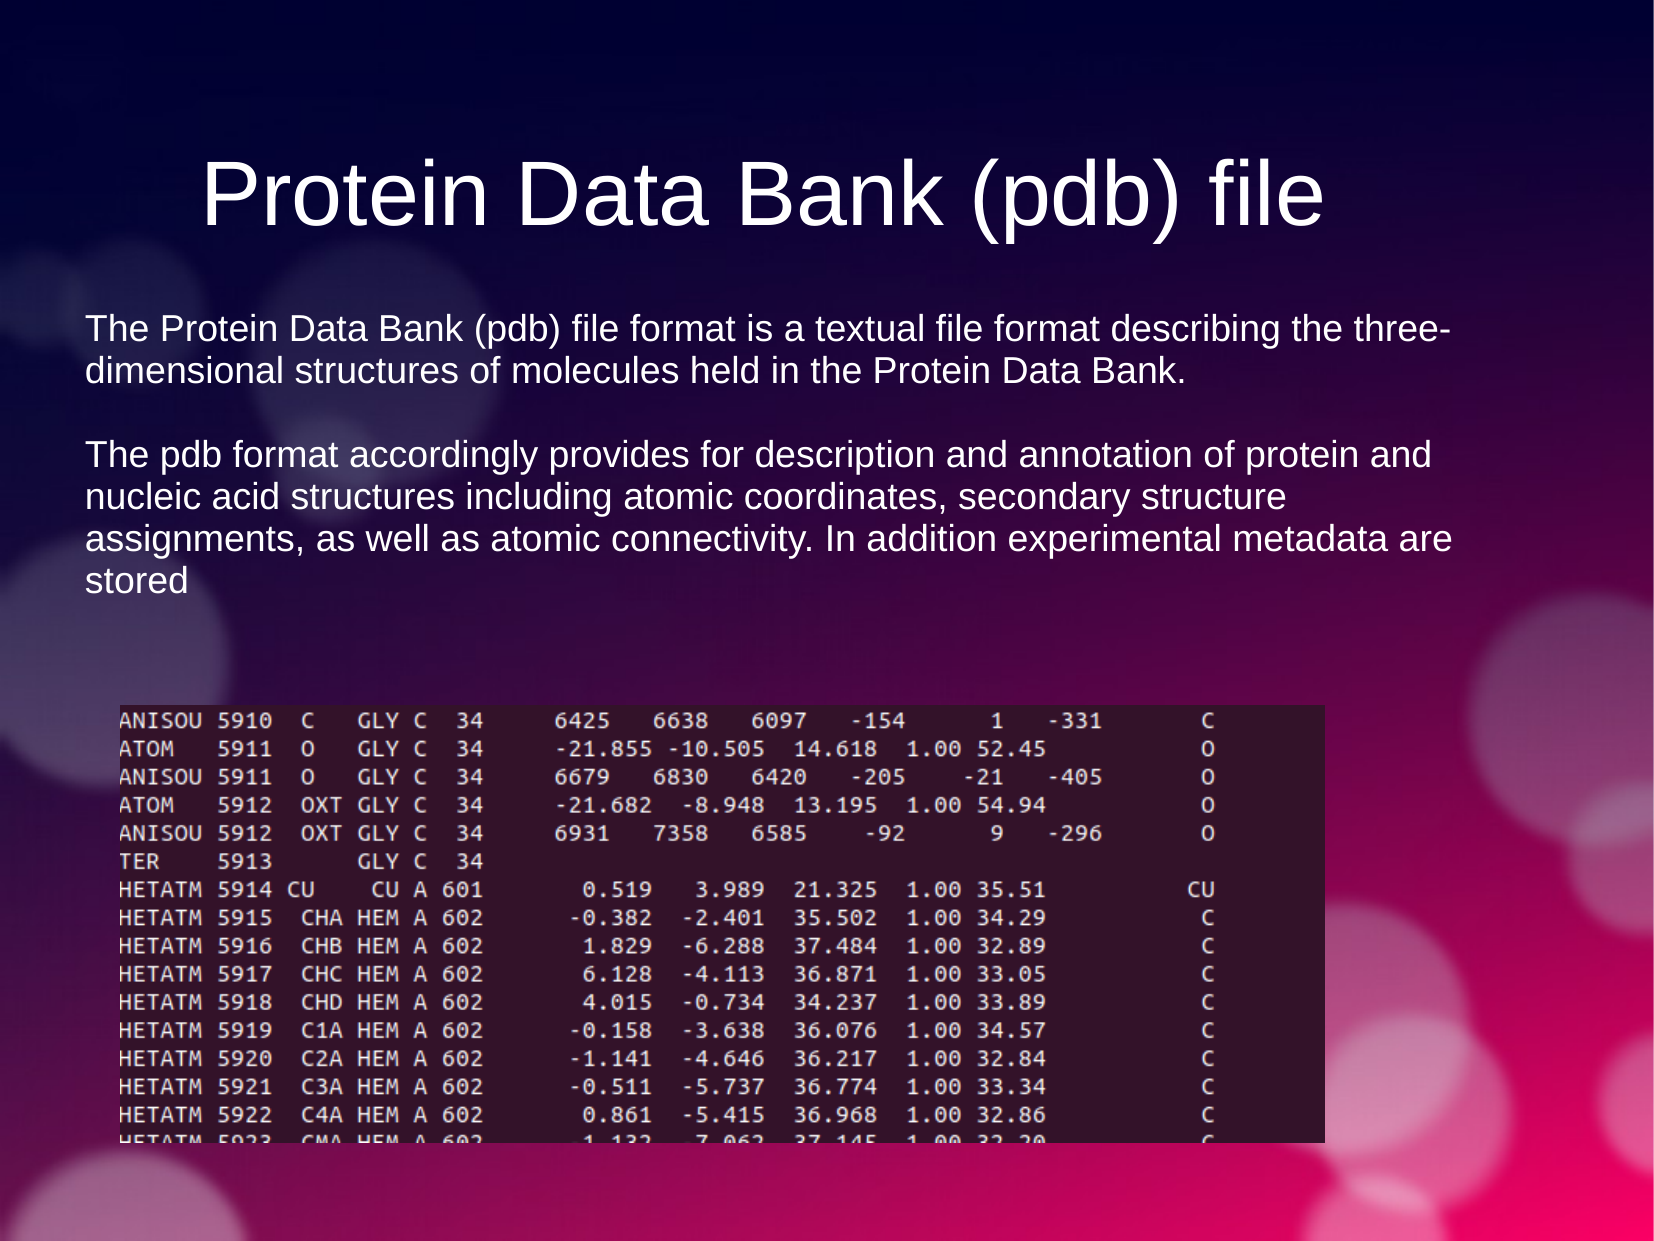

Protein Data Bank (pdb) file
The Protein Data Bank (pdb) file format is a textual file format describing the three-dimensional structures of molecules held in the Protein Data Bank.
The pdb format accordingly provides for description and annotation of protein and nucleic acid structures including atomic coordinates, secondary structure assignments, as well as atomic connectivity. In addition experimental metadata are stored